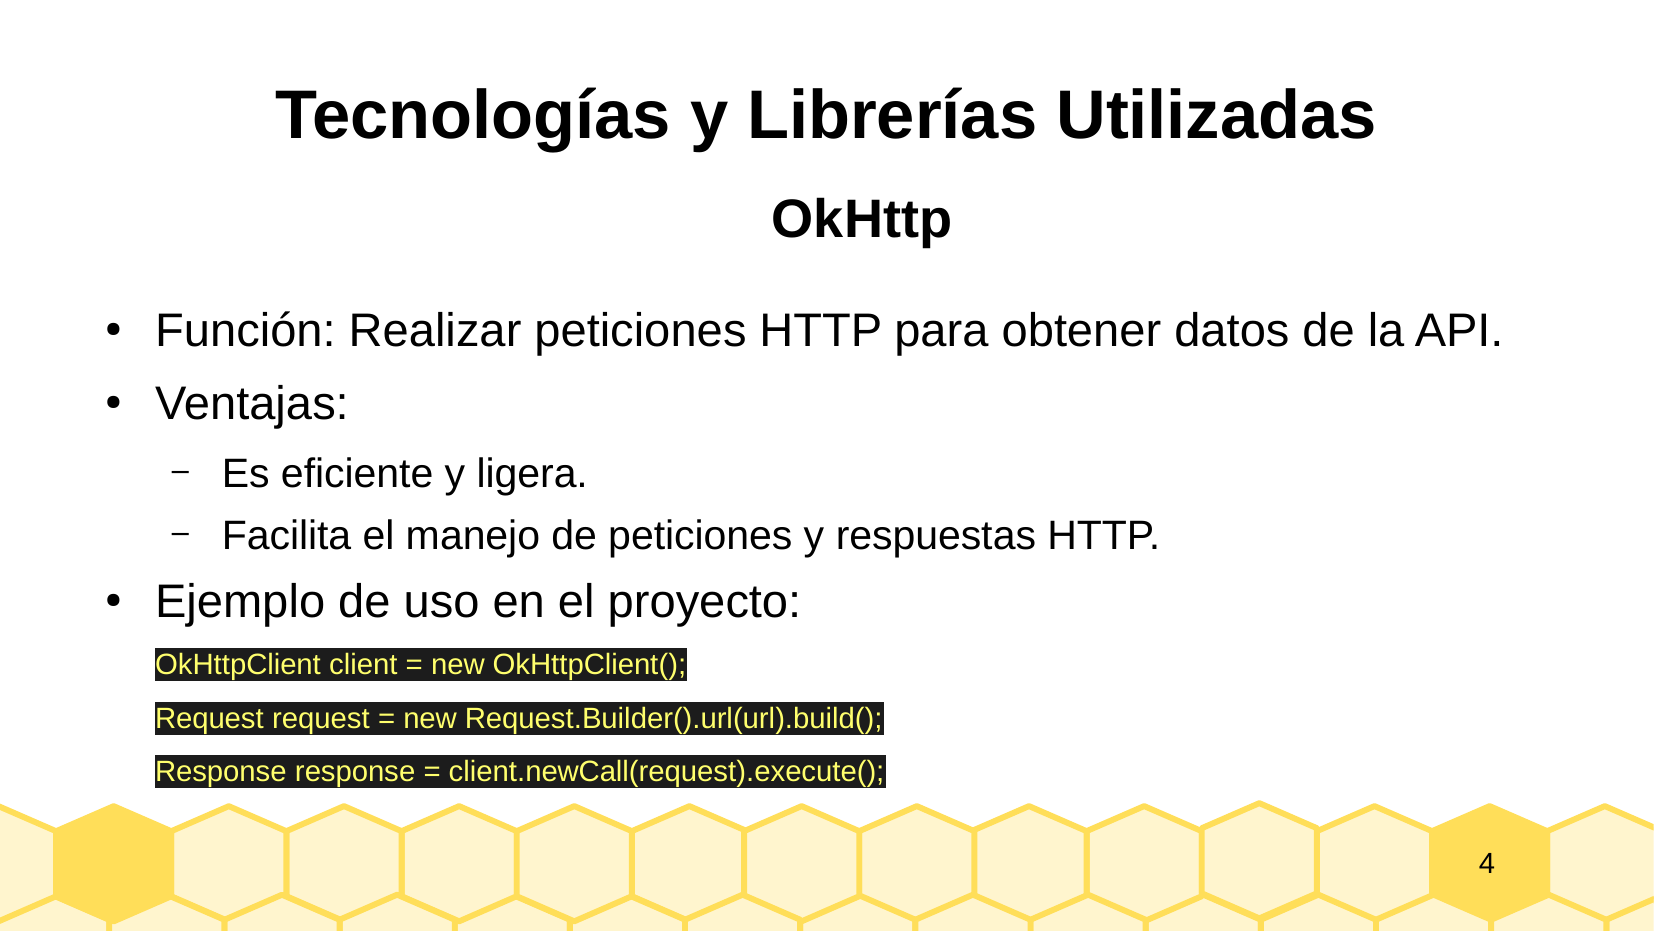

# Tecnologías y Librerías Utilizadas
OkHttp
Función: Realizar peticiones HTTP para obtener datos de la API.
Ventajas:
Es eficiente y ligera.
Facilita el manejo de peticiones y respuestas HTTP.
Ejemplo de uso en el proyecto:
OkHttpClient client = new OkHttpClient();
Request request = new Request.Builder().url(url).build();
Response response = client.newCall(request).execute();